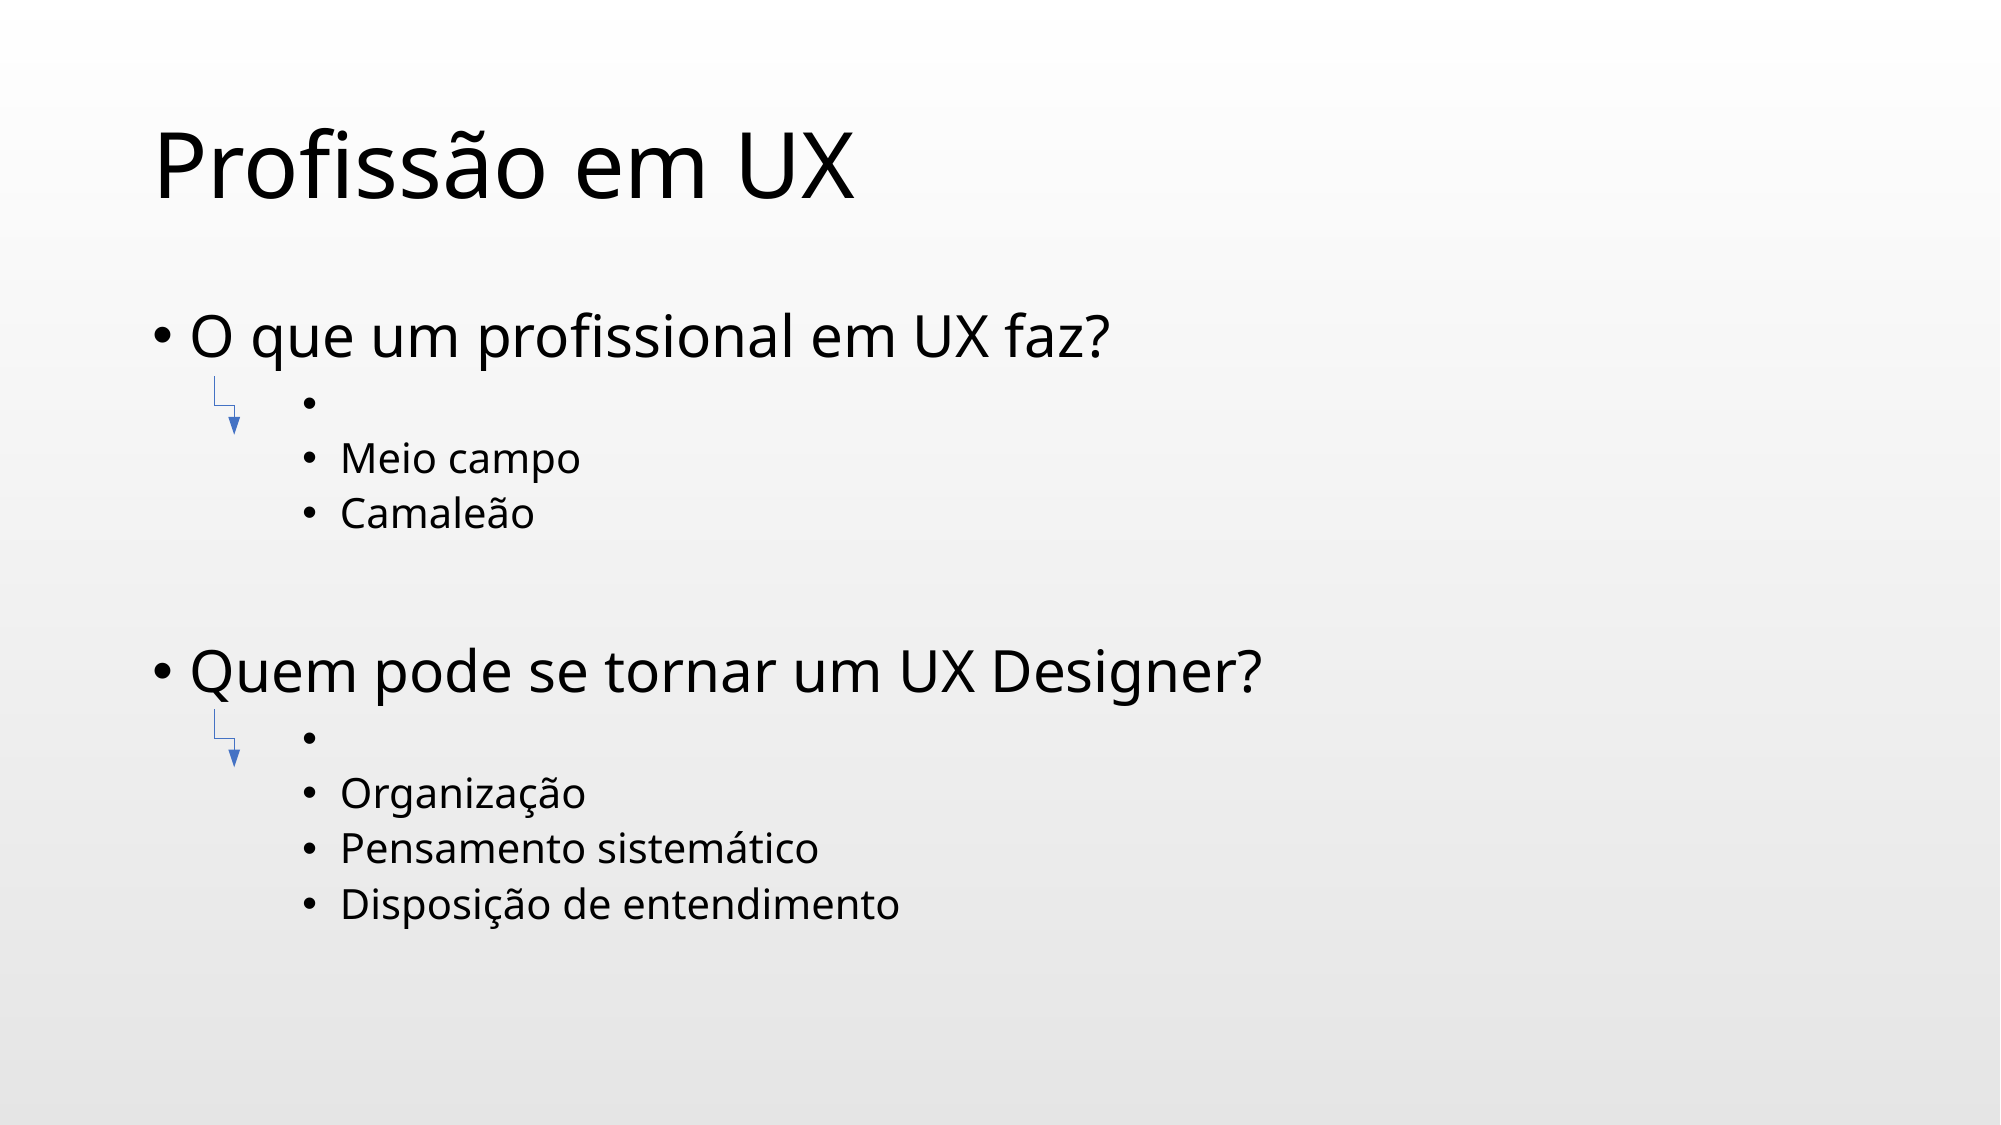

# Profissão em UX
O que um profissional em UX faz?
Meio campo
Camaleão
Quem pode se tornar um UX Designer?
Organização
Pensamento sistemático
Disposição de entendimento